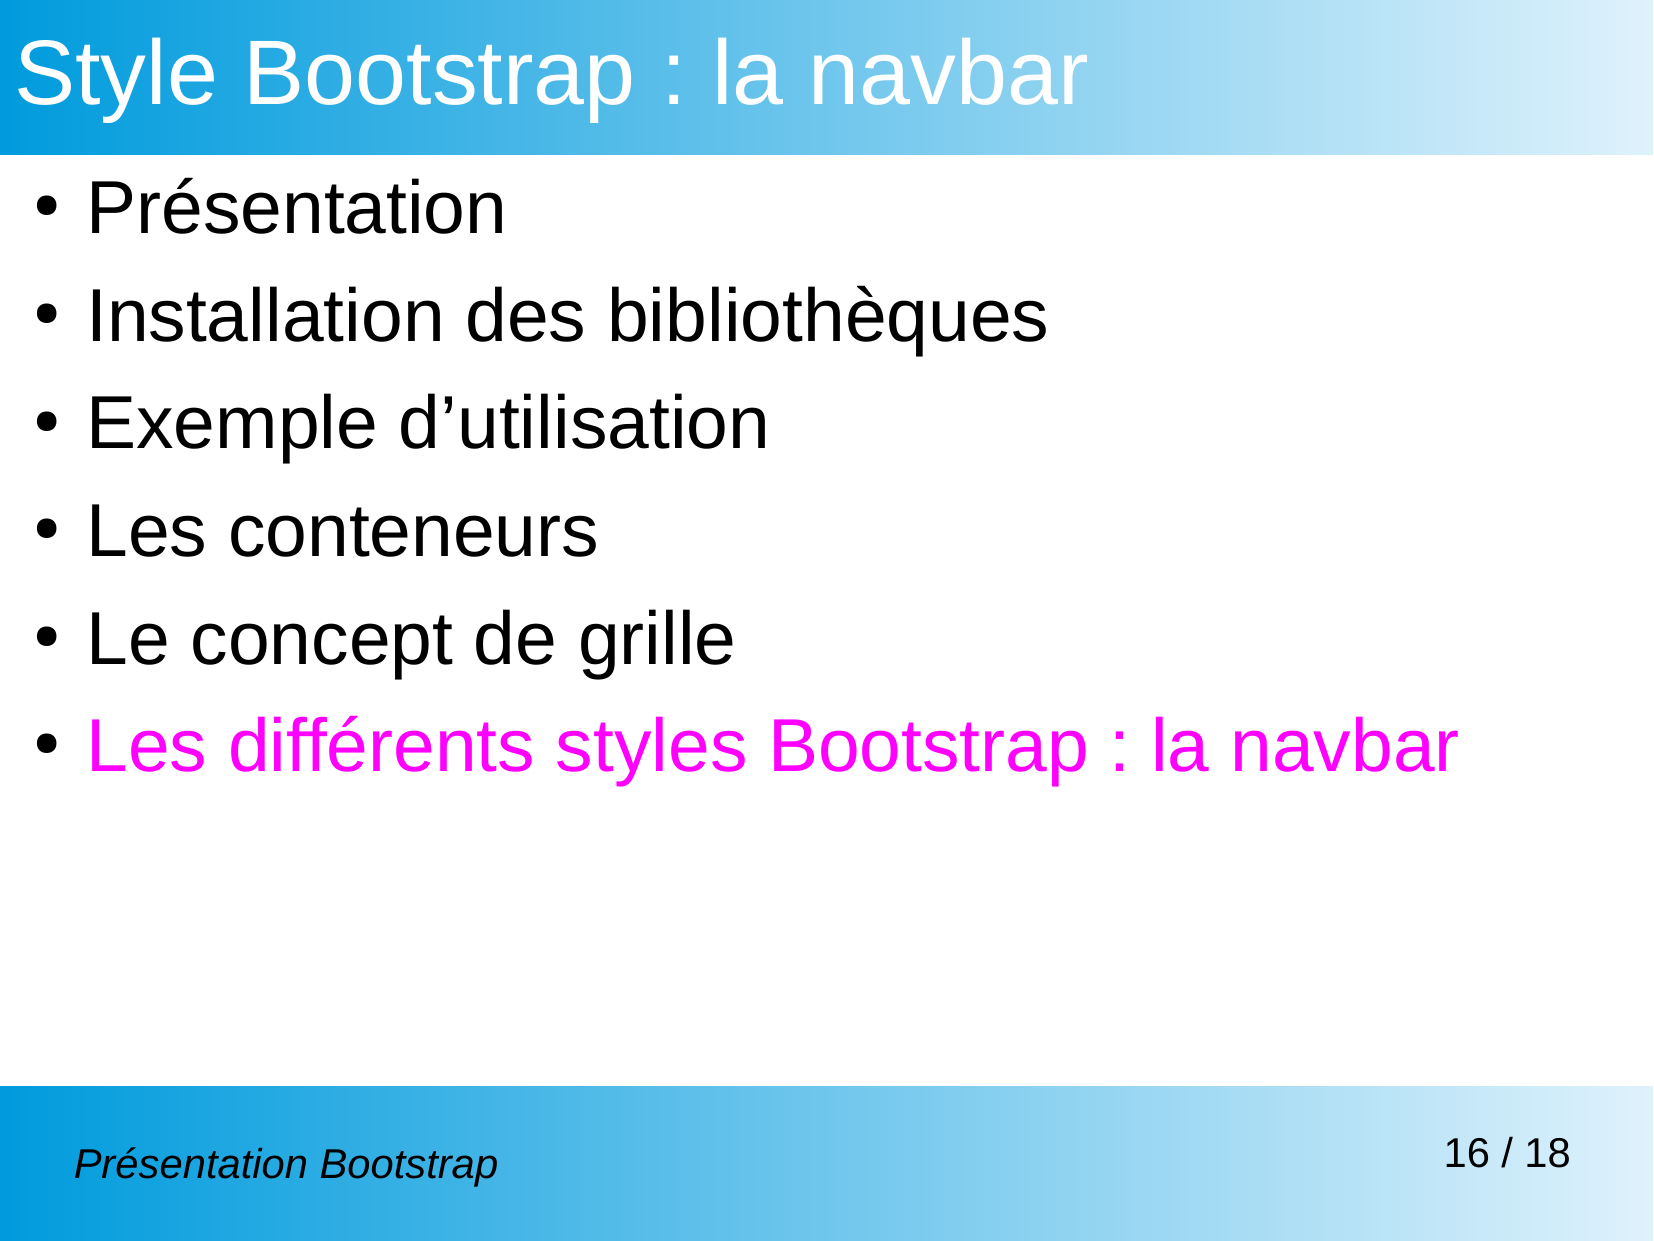

# Style Bootstrap : la navbar
Présentation
Installation des bibliothèques
Exemple d’utilisation
Les conteneurs
Le concept de grille
Les différents styles Bootstrap : la navbar